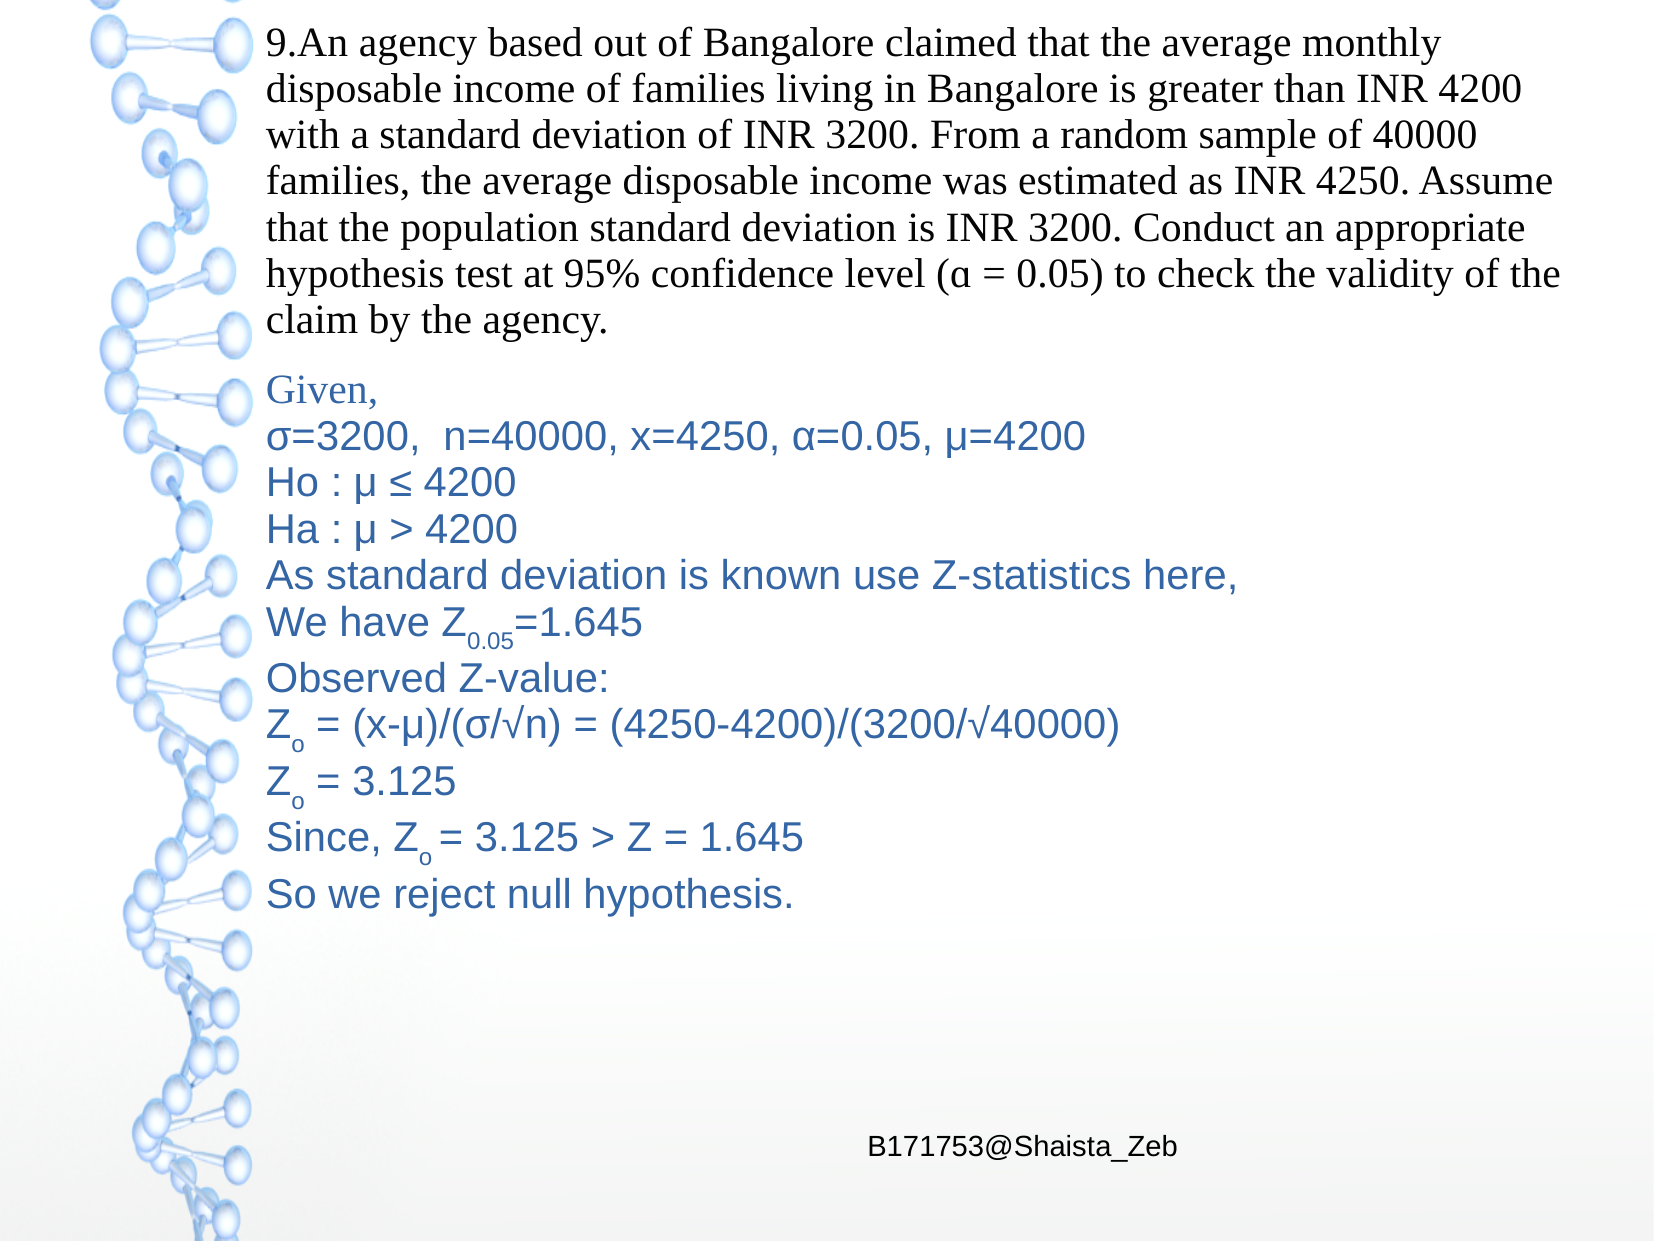

# 9.An agency based out of Bangalore claimed that the average monthly disposable income of families living in Bangalore is greater than INR 4200 with a standard deviation of INR 3200. From a random sample of 40000 families, the average disposable income was estimated as INR 4250. Assume that the population standard deviation is INR 3200. Conduct an appropriate hypothesis test at 95% confidence level (ɑ = 0.05) to check the validity of the claim by the agency.
Given,
σ=3200, n=40000, x=4250, α=0.05, μ=4200
Ho : μ ≤ 4200
Ha : μ > 4200
As standard deviation is known use Z-statistics here,
We have Z0.05=1.645
Observed Z-value:
Zo = (x-μ)/(σ/√n) = (4250-4200)/(3200/√40000)
Zo = 3.125
Since, Zo = 3.125 > Z = 1.645
So we reject null hypothesis.
B171753@Shaista_Zeb